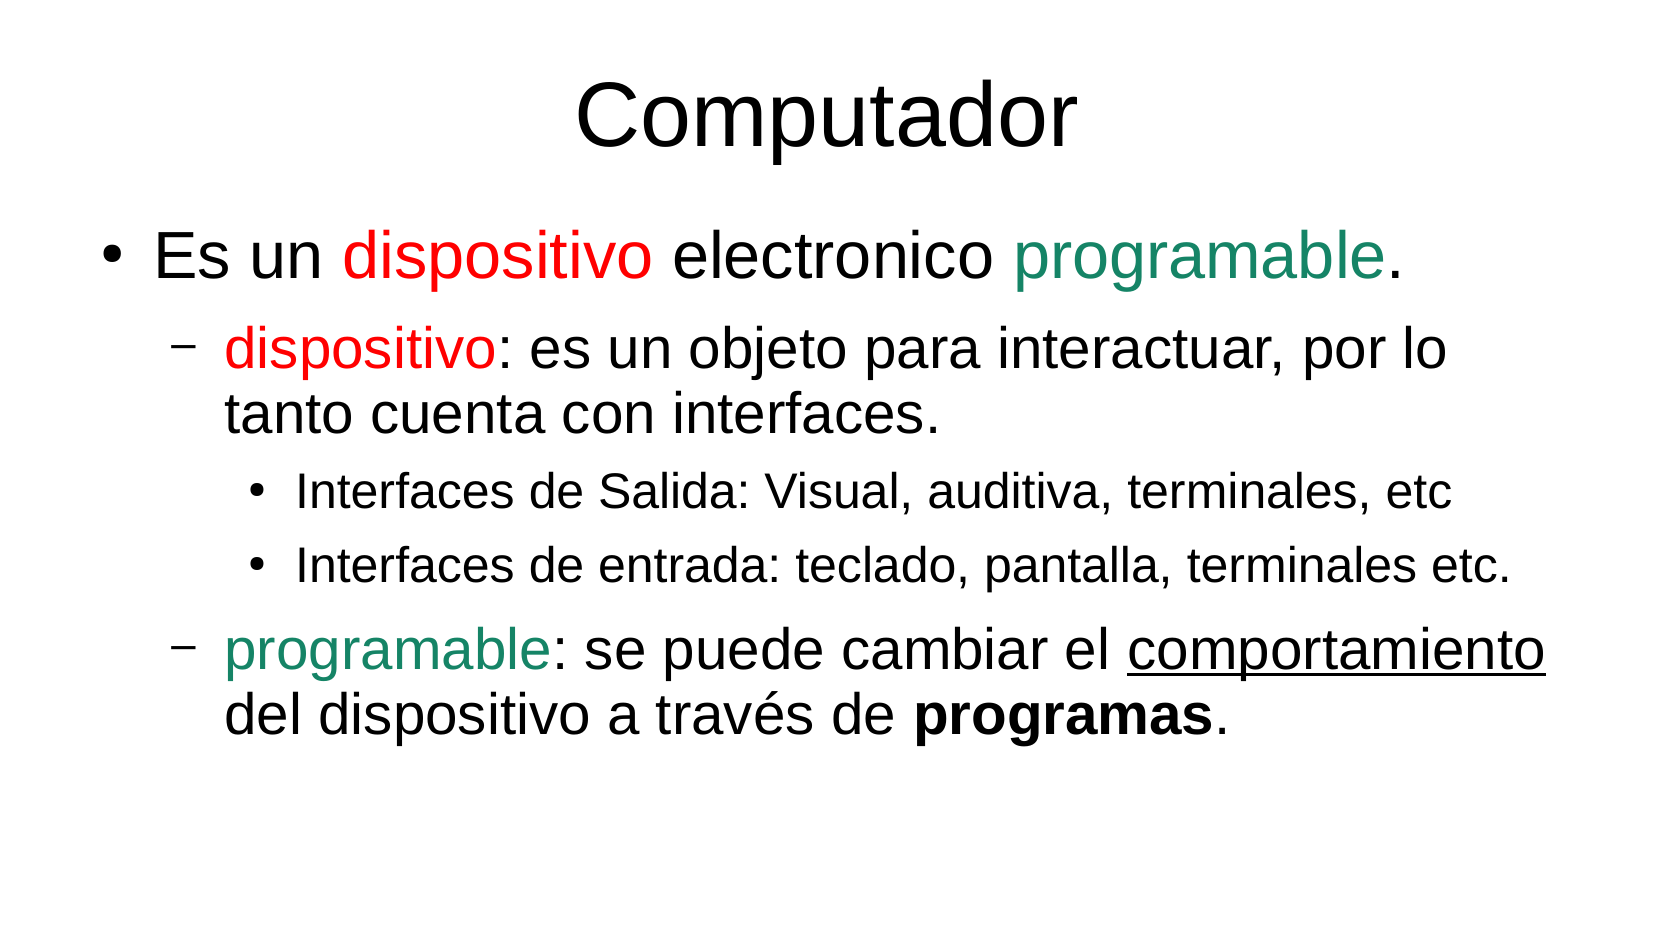

# Computador
Es un dispositivo electronico programable.
dispositivo: es un objeto para interactuar, por lo tanto cuenta con interfaces.
Interfaces de Salida: Visual, auditiva, terminales, etc
Interfaces de entrada: teclado, pantalla, terminales etc.
programable: se puede cambiar el comportamiento del dispositivo a través de programas.